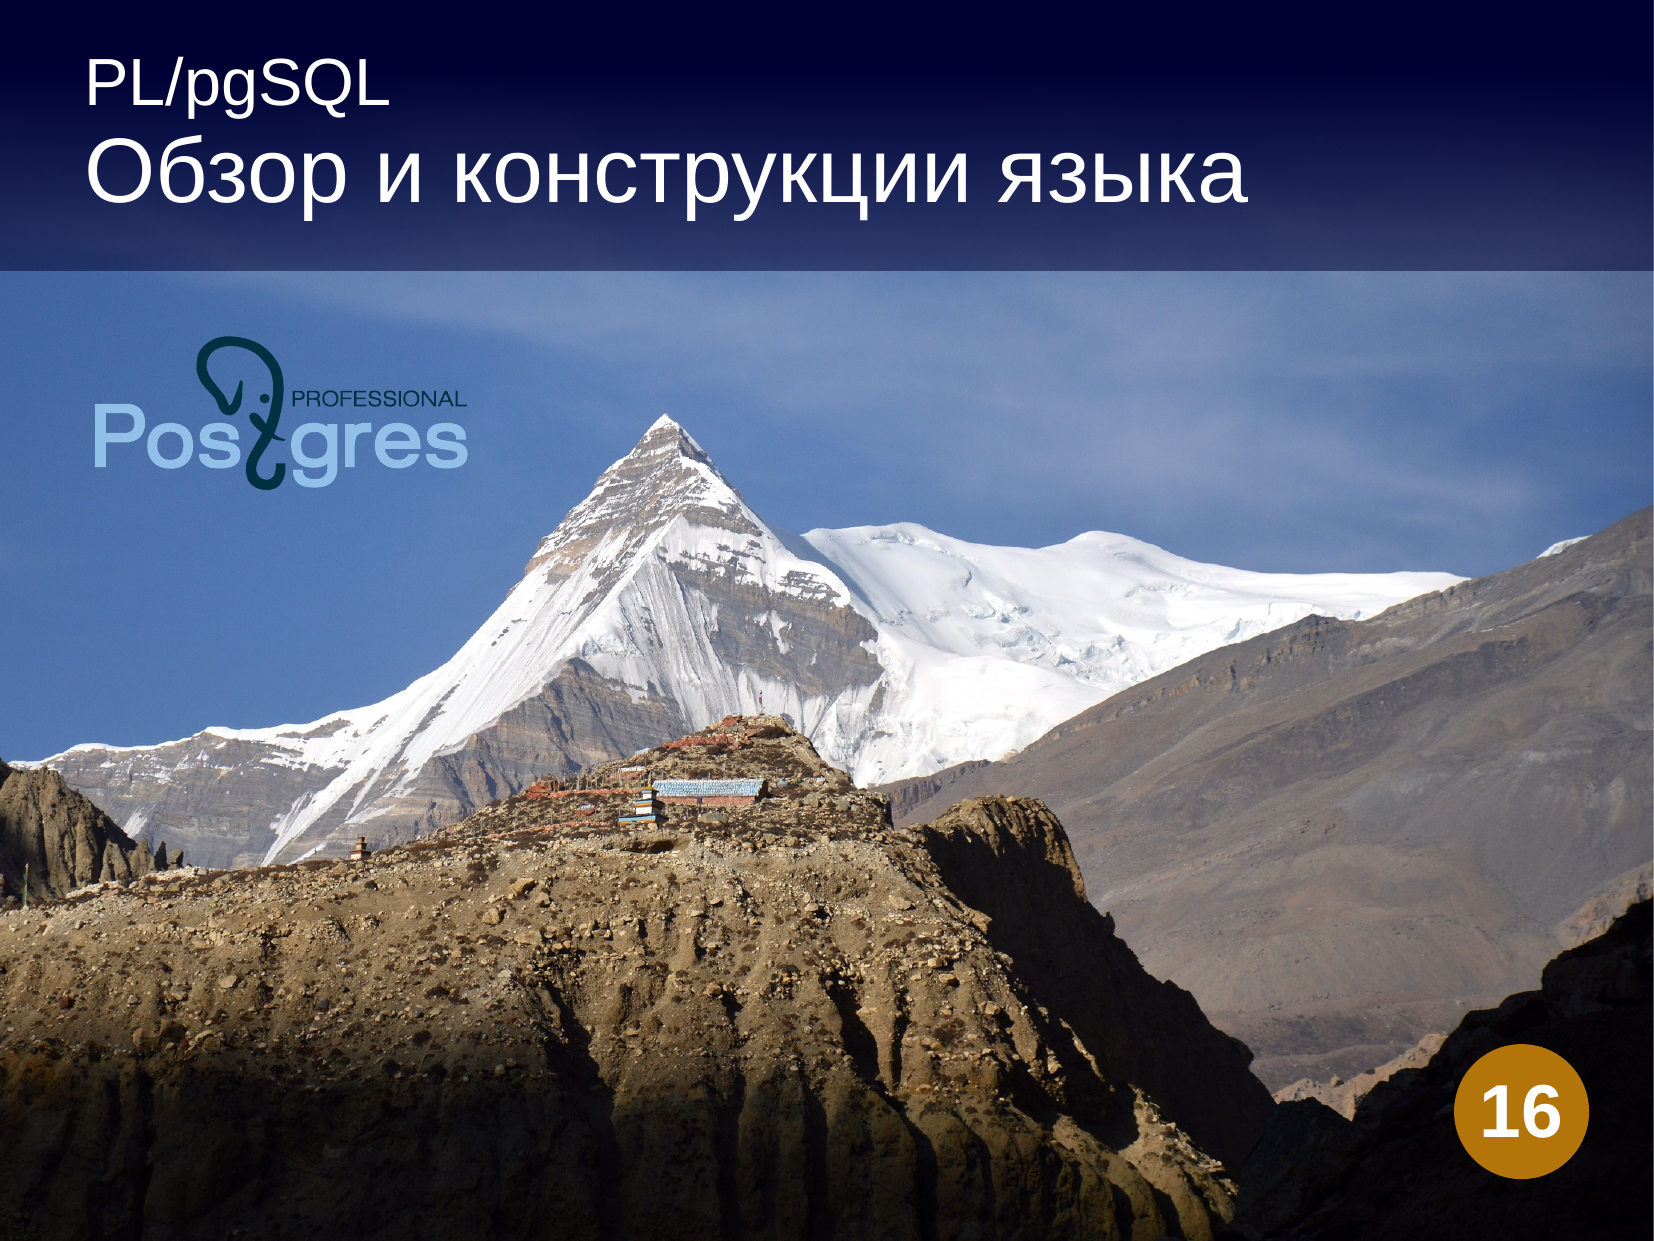

# PL/pgSQL Обзор и конструкции языка
16